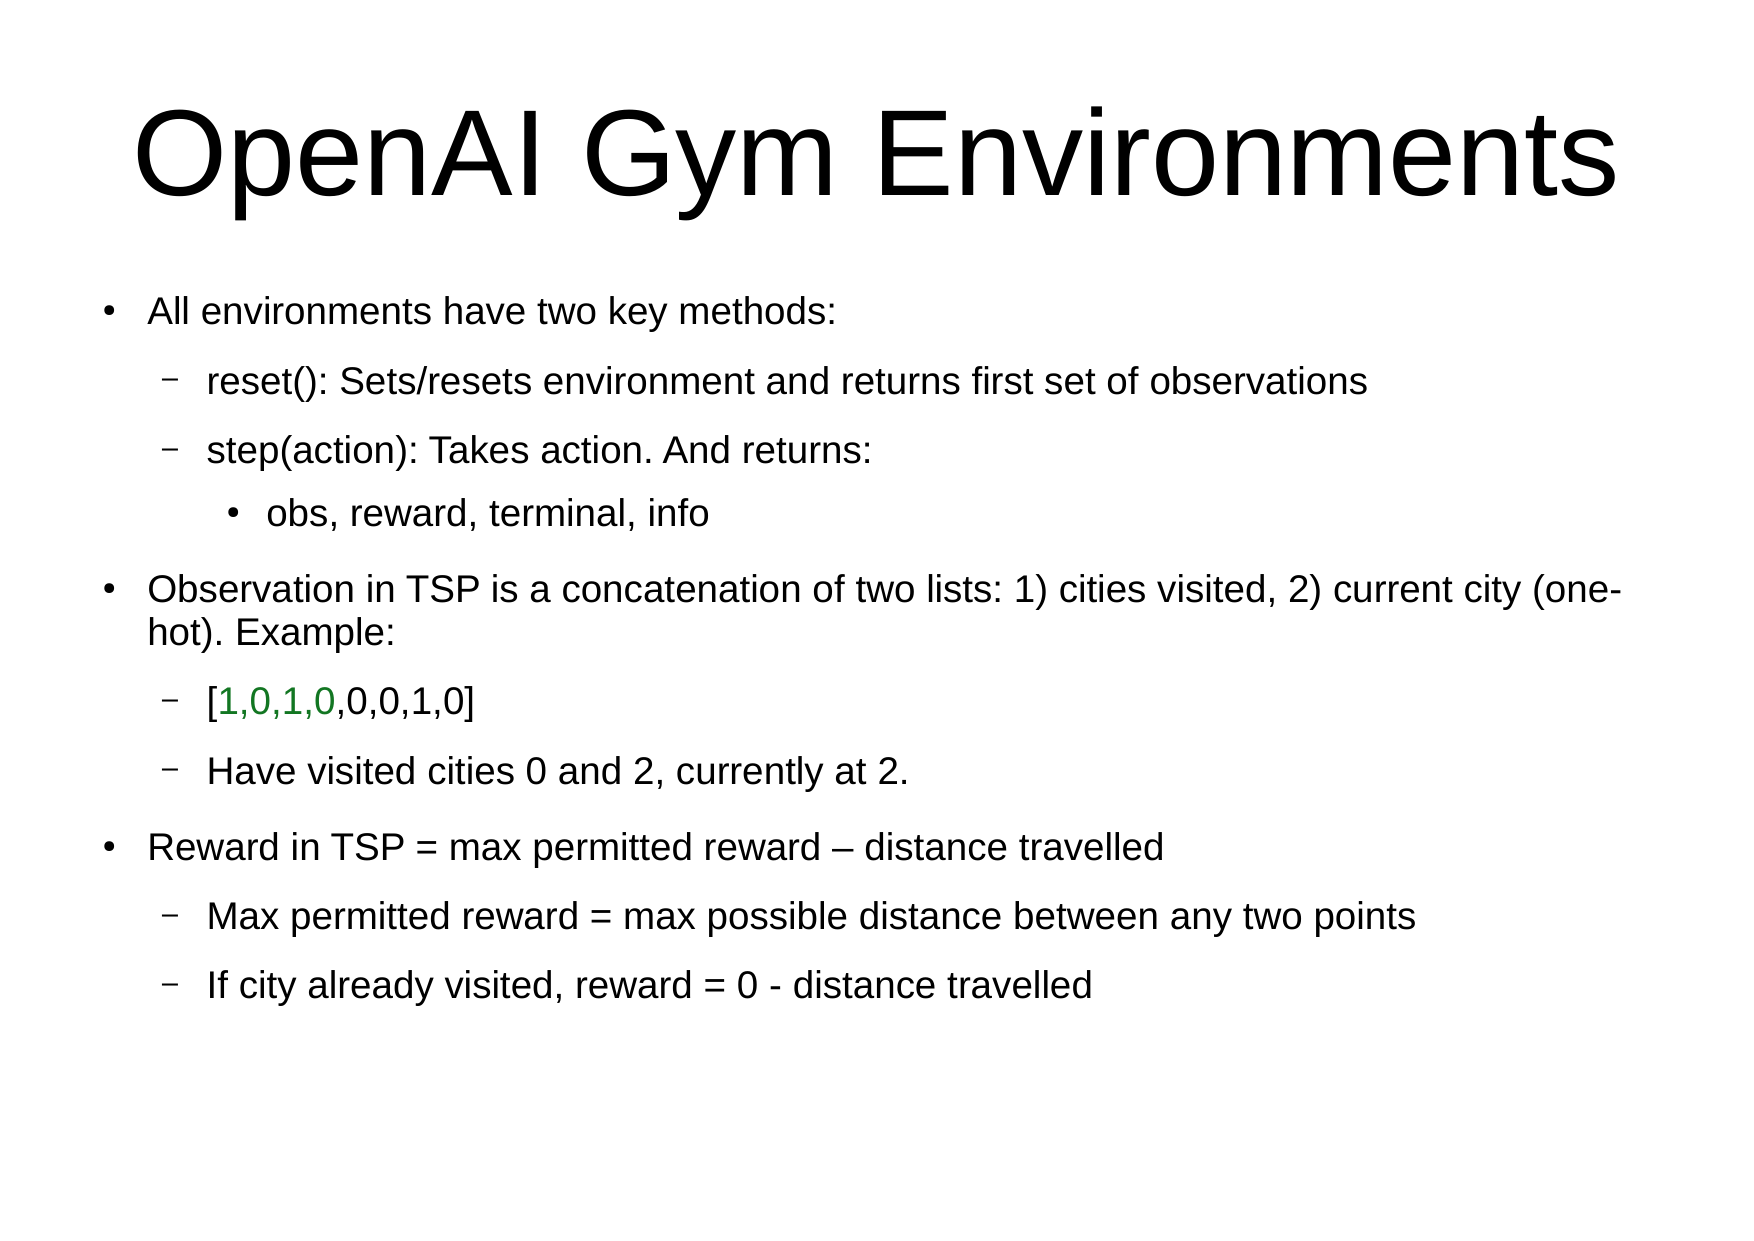

# OpenAI Gym Environments
All environments have two key methods:
reset(): Sets/resets environment and returns first set of observations
step(action): Takes action. And returns:
obs, reward, terminal, info
Observation in TSP is a concatenation of two lists: 1) cities visited, 2) current city (one-hot). Example:
[1,0,1,0,0,0,1,0]
Have visited cities 0 and 2, currently at 2.
Reward in TSP = max permitted reward – distance travelled
Max permitted reward = max possible distance between any two points
If city already visited, reward = 0 - distance travelled